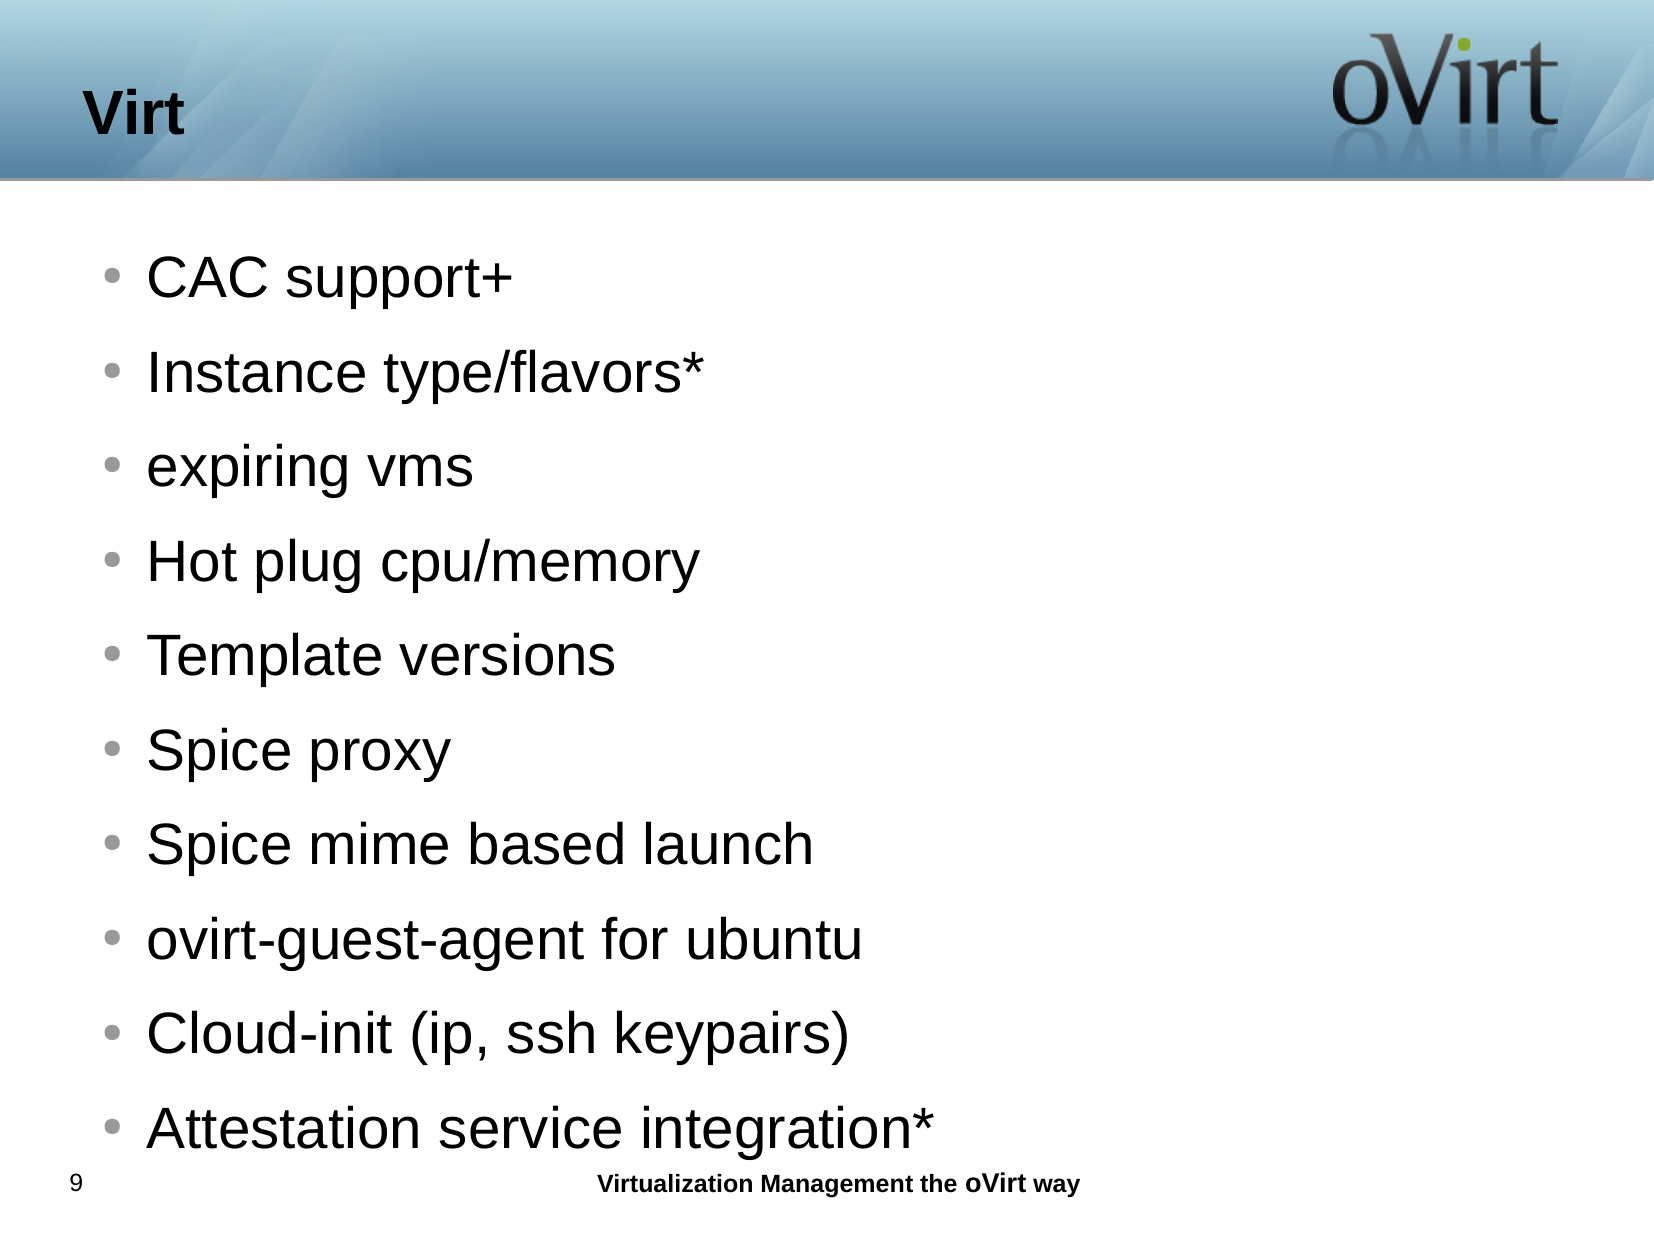

# Virt
CAC support+
Instance type/flavors*
expiring vms
Hot plug cpu/memory
Template versions
Spice proxy
Spice mime based launch
ovirt-guest-agent for ubuntu
Cloud-init (ip, ssh keypairs)
Attestation service integration*